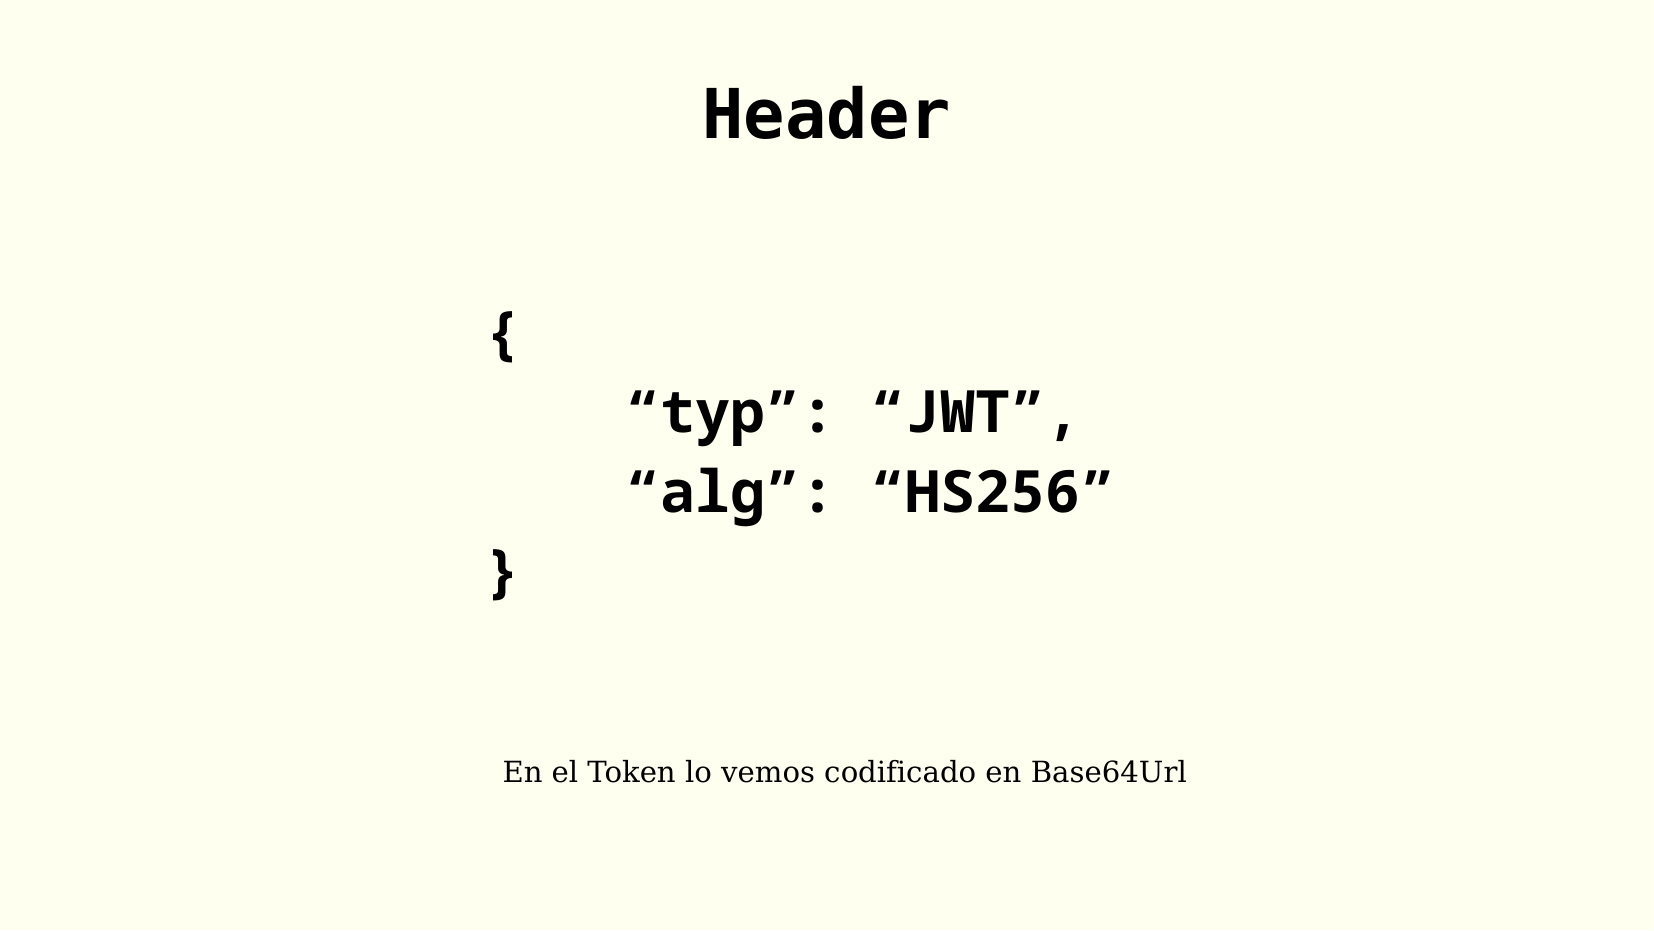

# Header
{
 “typ”: “JWT”,
 “alg”: “HS256”
}
En el Token lo vemos codificado en Base64Url